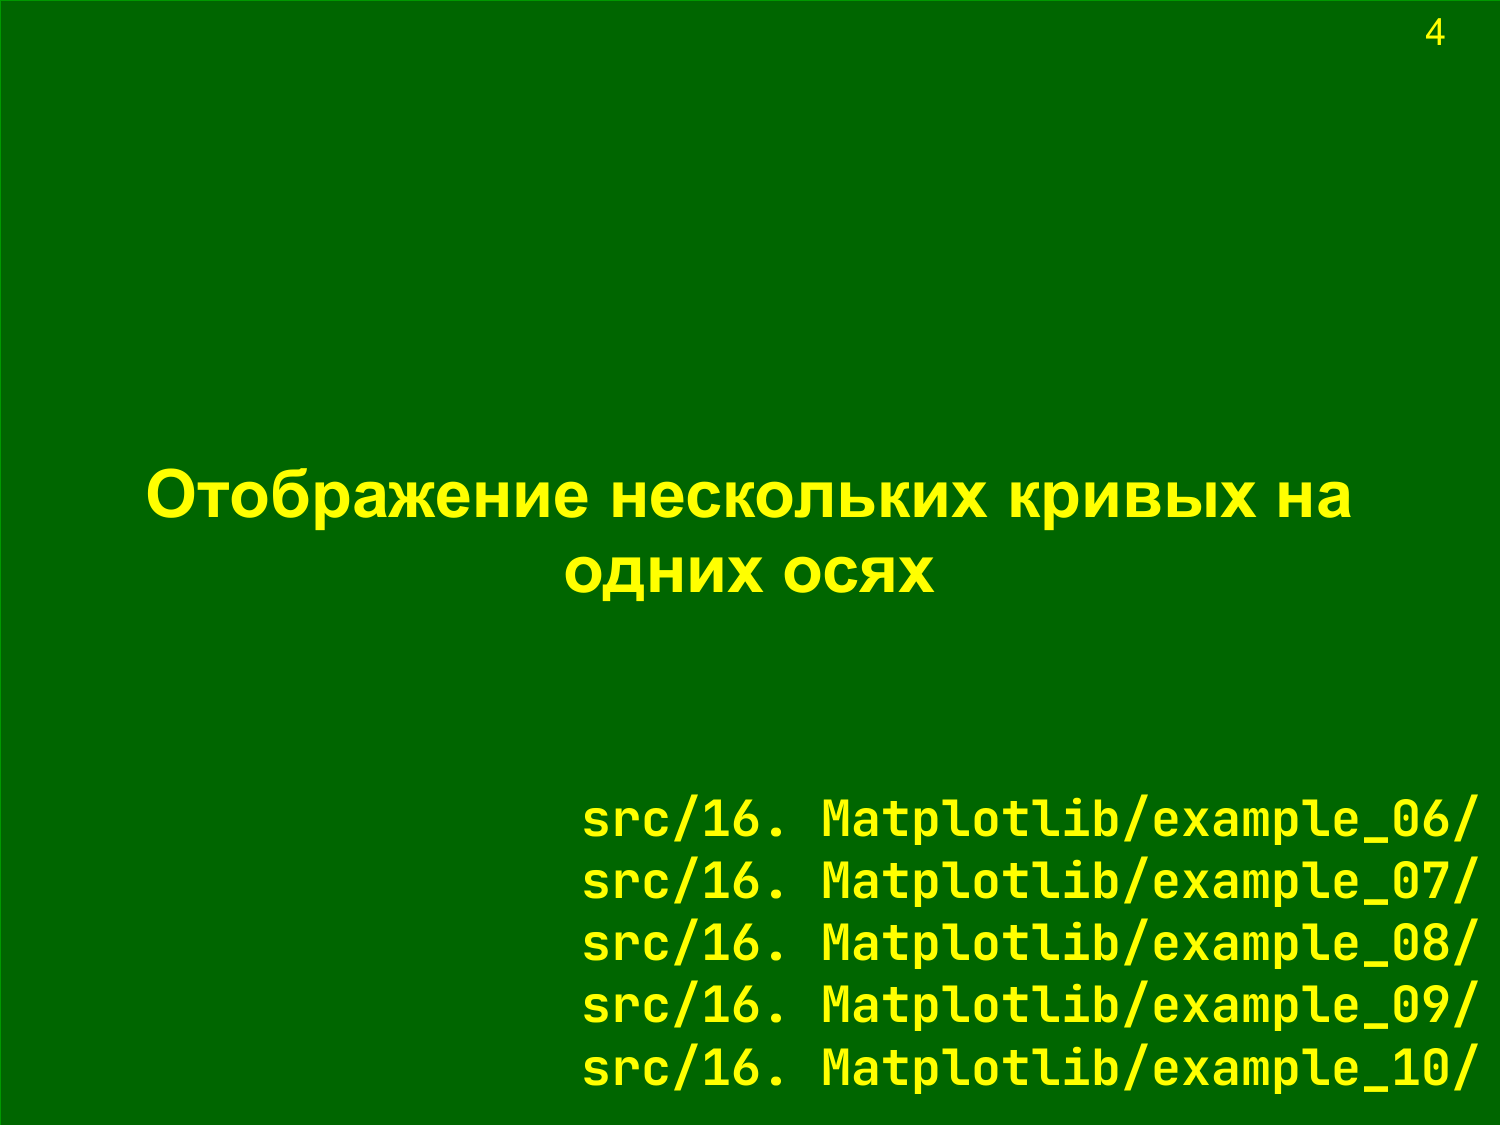

# Отображение нескольких кривых на одних осях
src/16. Matplotlib/example_06/
src/16. Matplotlib/example_07/
src/16. Matplotlib/example_08/
src/16. Matplotlib/example_09/
src/16. Matplotlib/example_10/